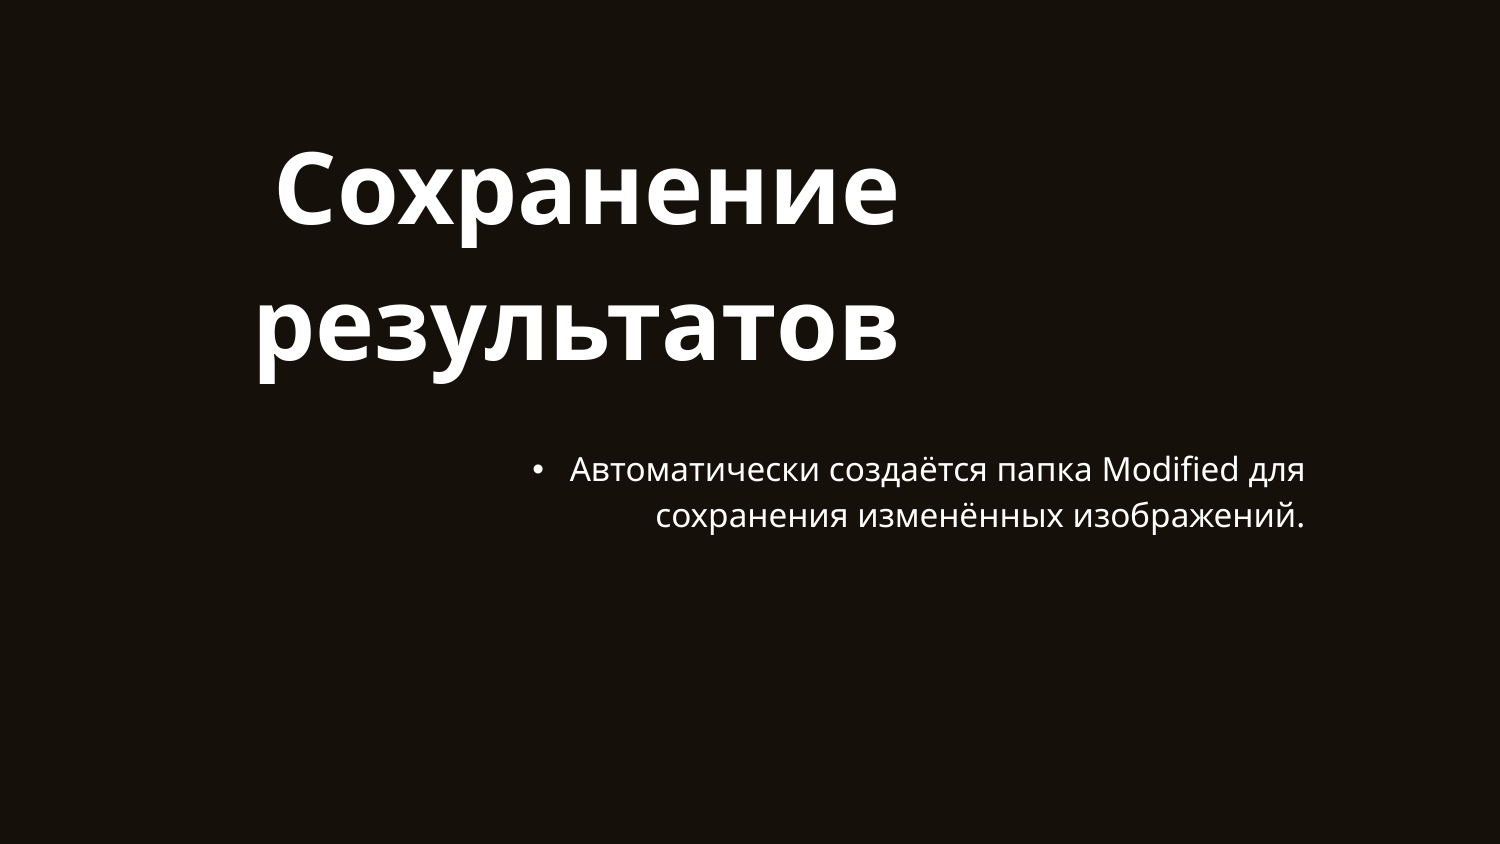

Сохранение результатов
# Автоматически создаётся папка Modified для сохранения изменённых изображений.